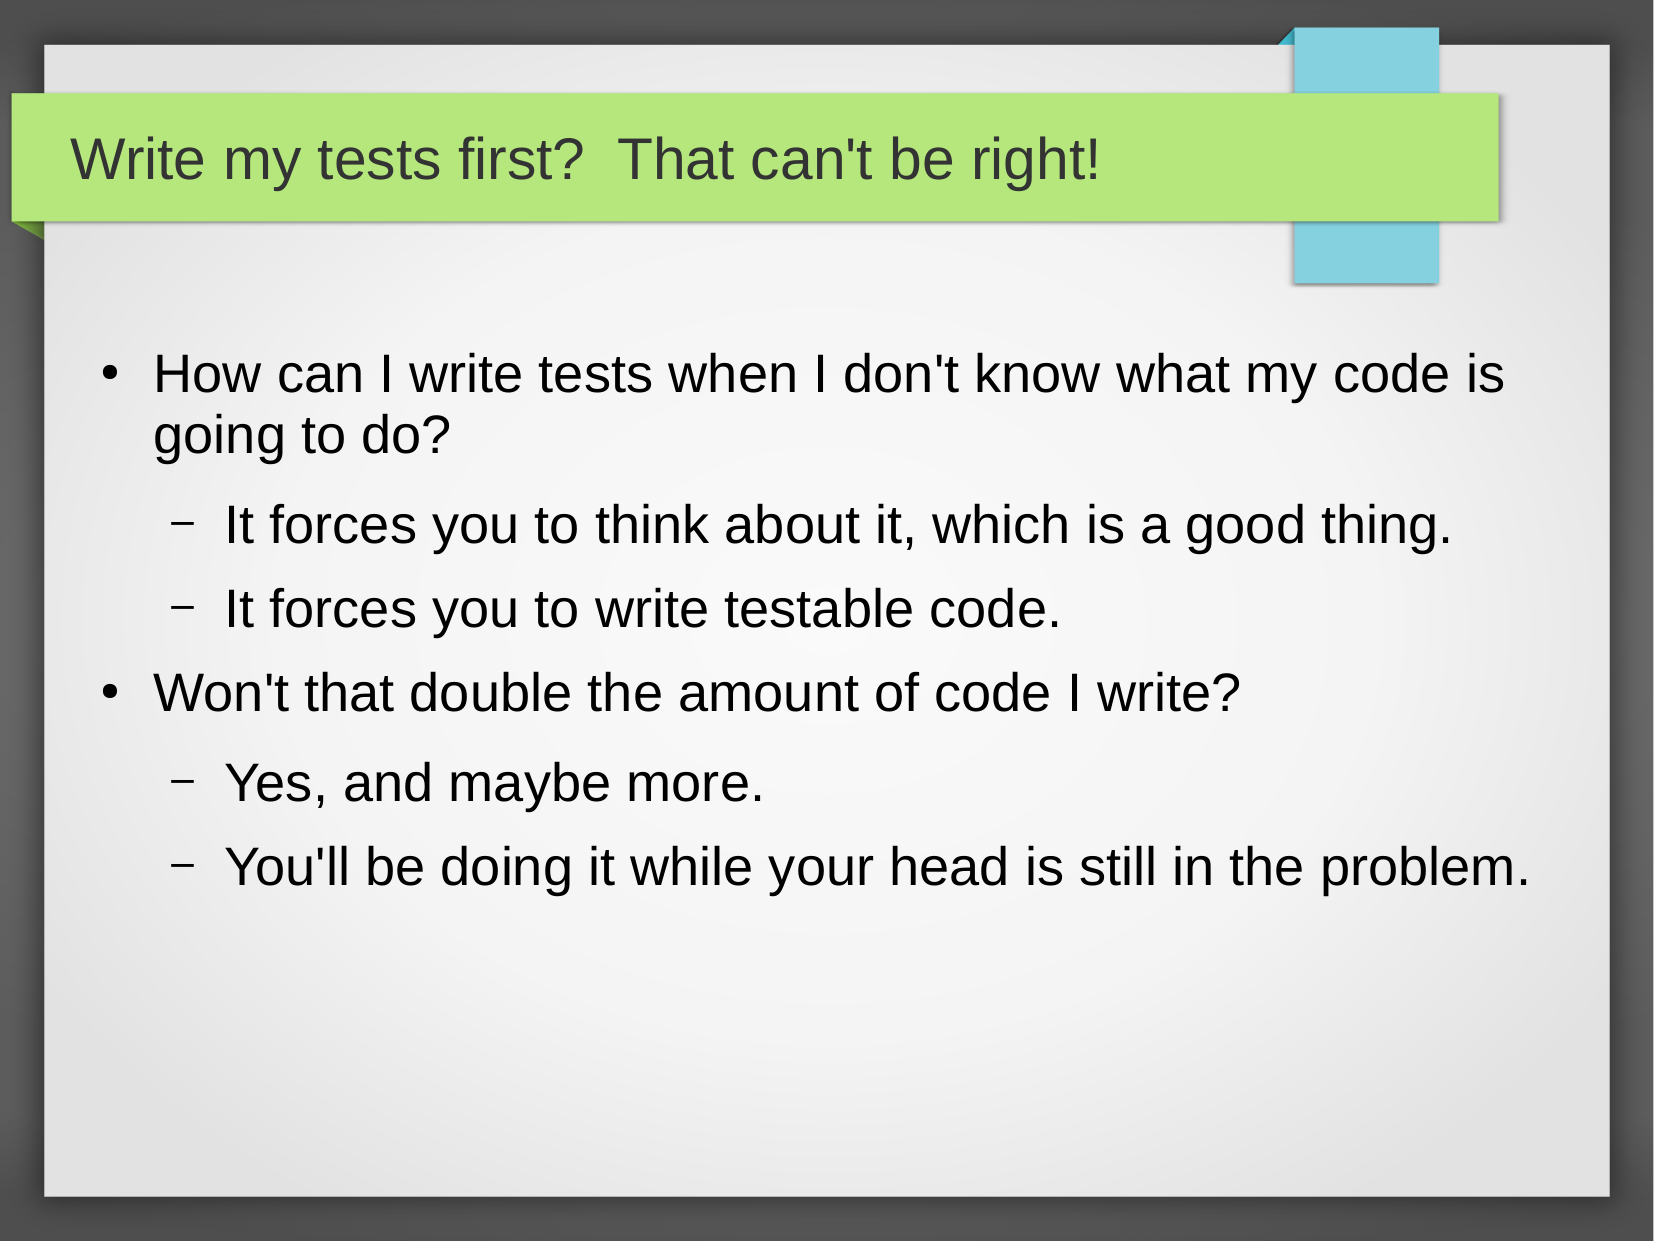

# Write my tests first? That can't be right!
How can I write tests when I don't know what my code is going to do?
It forces you to think about it, which is a good thing.
It forces you to write testable code.
Won't that double the amount of code I write?
Yes, and maybe more.
You'll be doing it while your head is still in the problem.